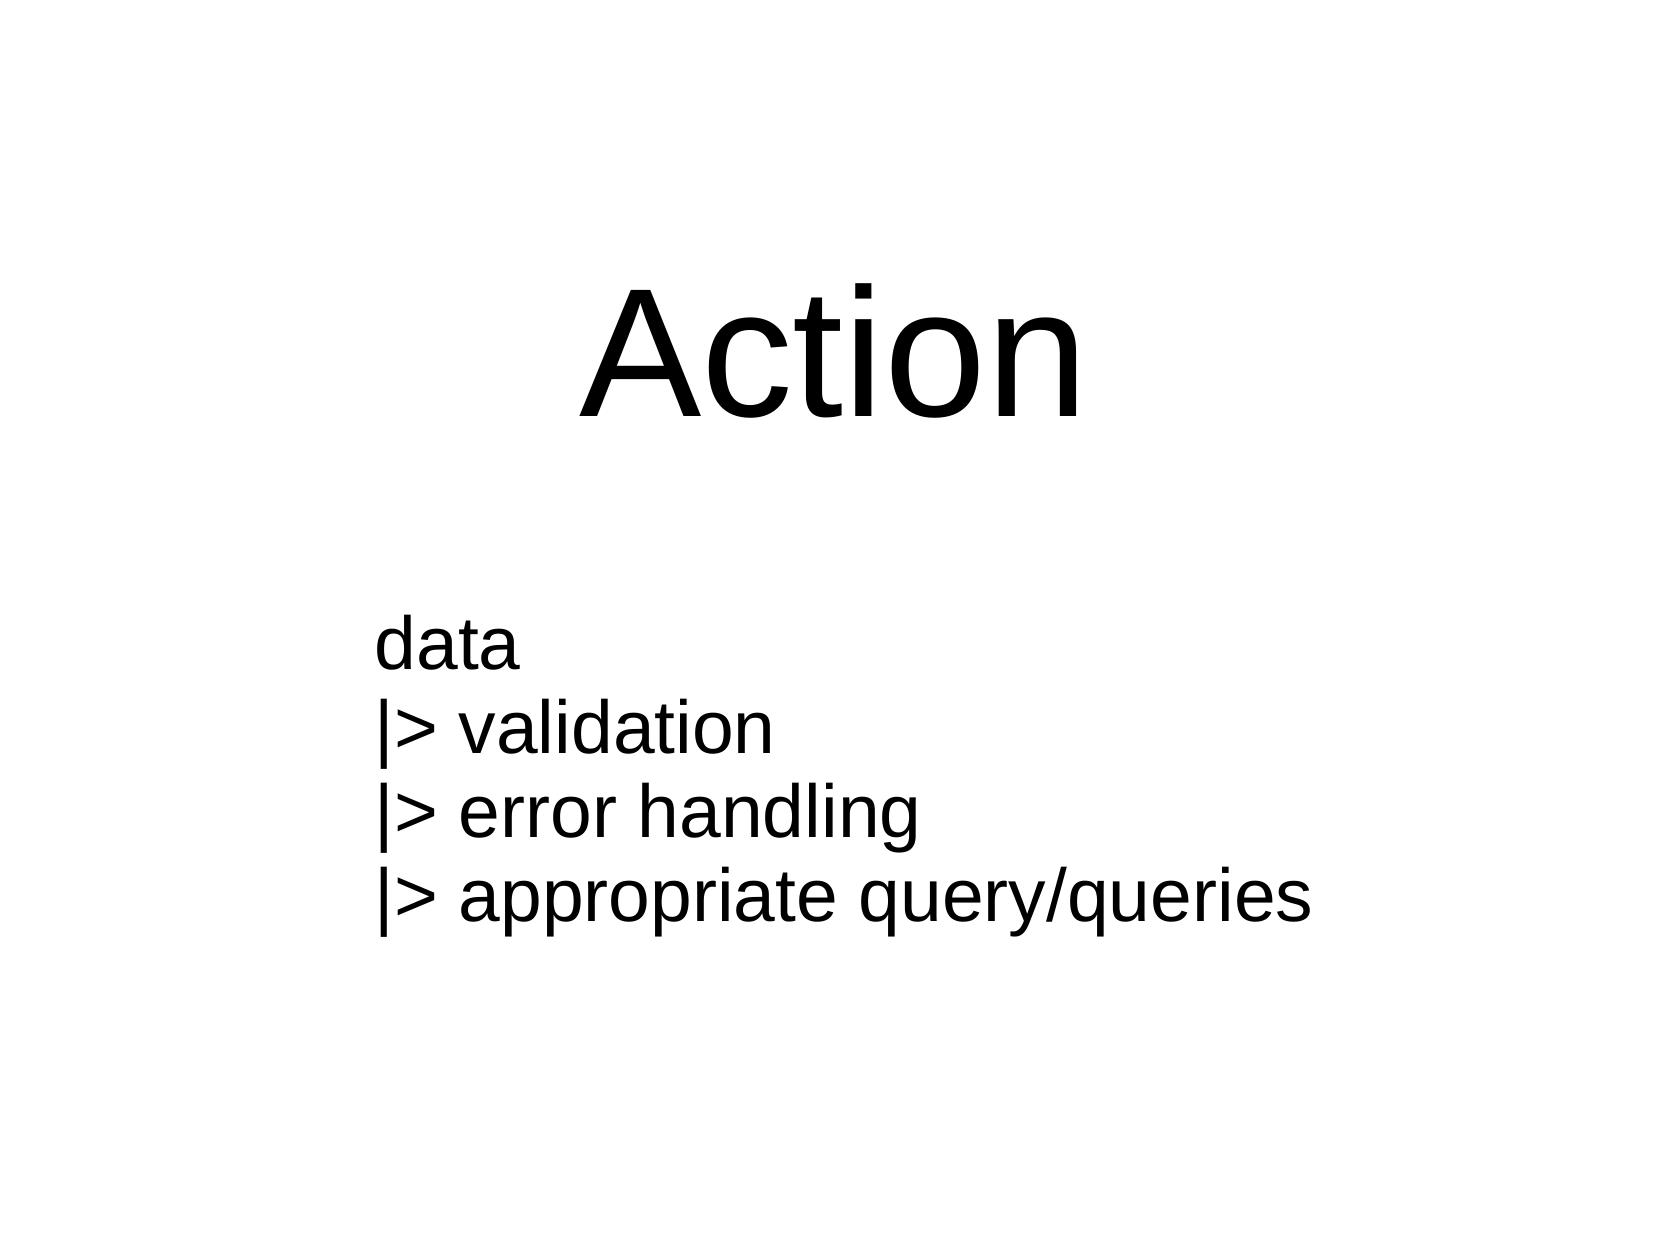

# Action
data
|> validation
|> error handling
|> appropriate query/queries